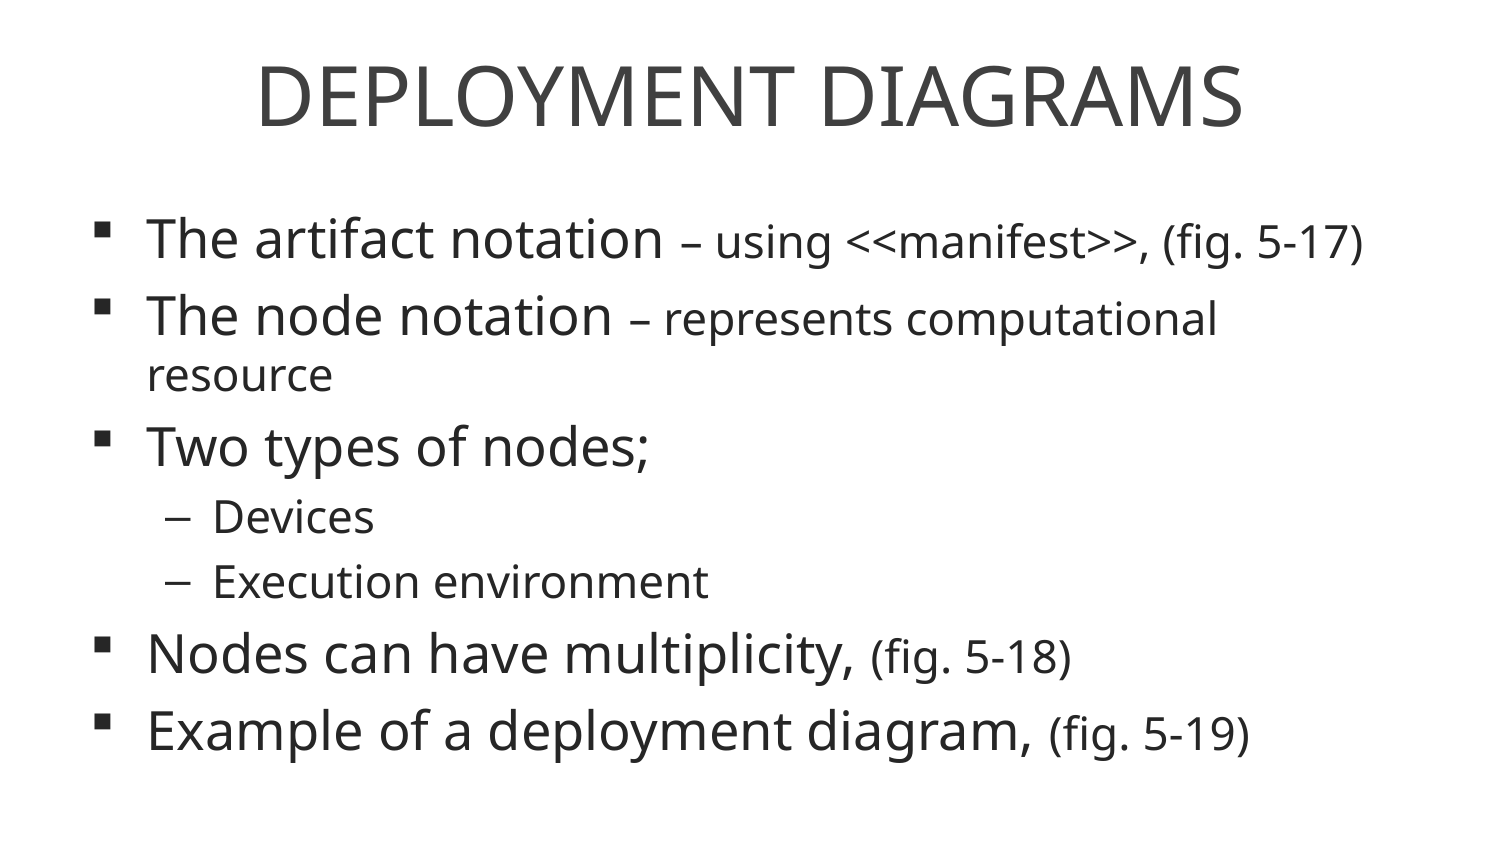

# Deployment diagrams
The artifact notation – using <<manifest>>, (fig. 5-17)
The node notation – represents computational resource
Two types of nodes;
Devices
Execution environment
Nodes can have multiplicity, (fig. 5-18)
Example of a deployment diagram, (fig. 5-19)